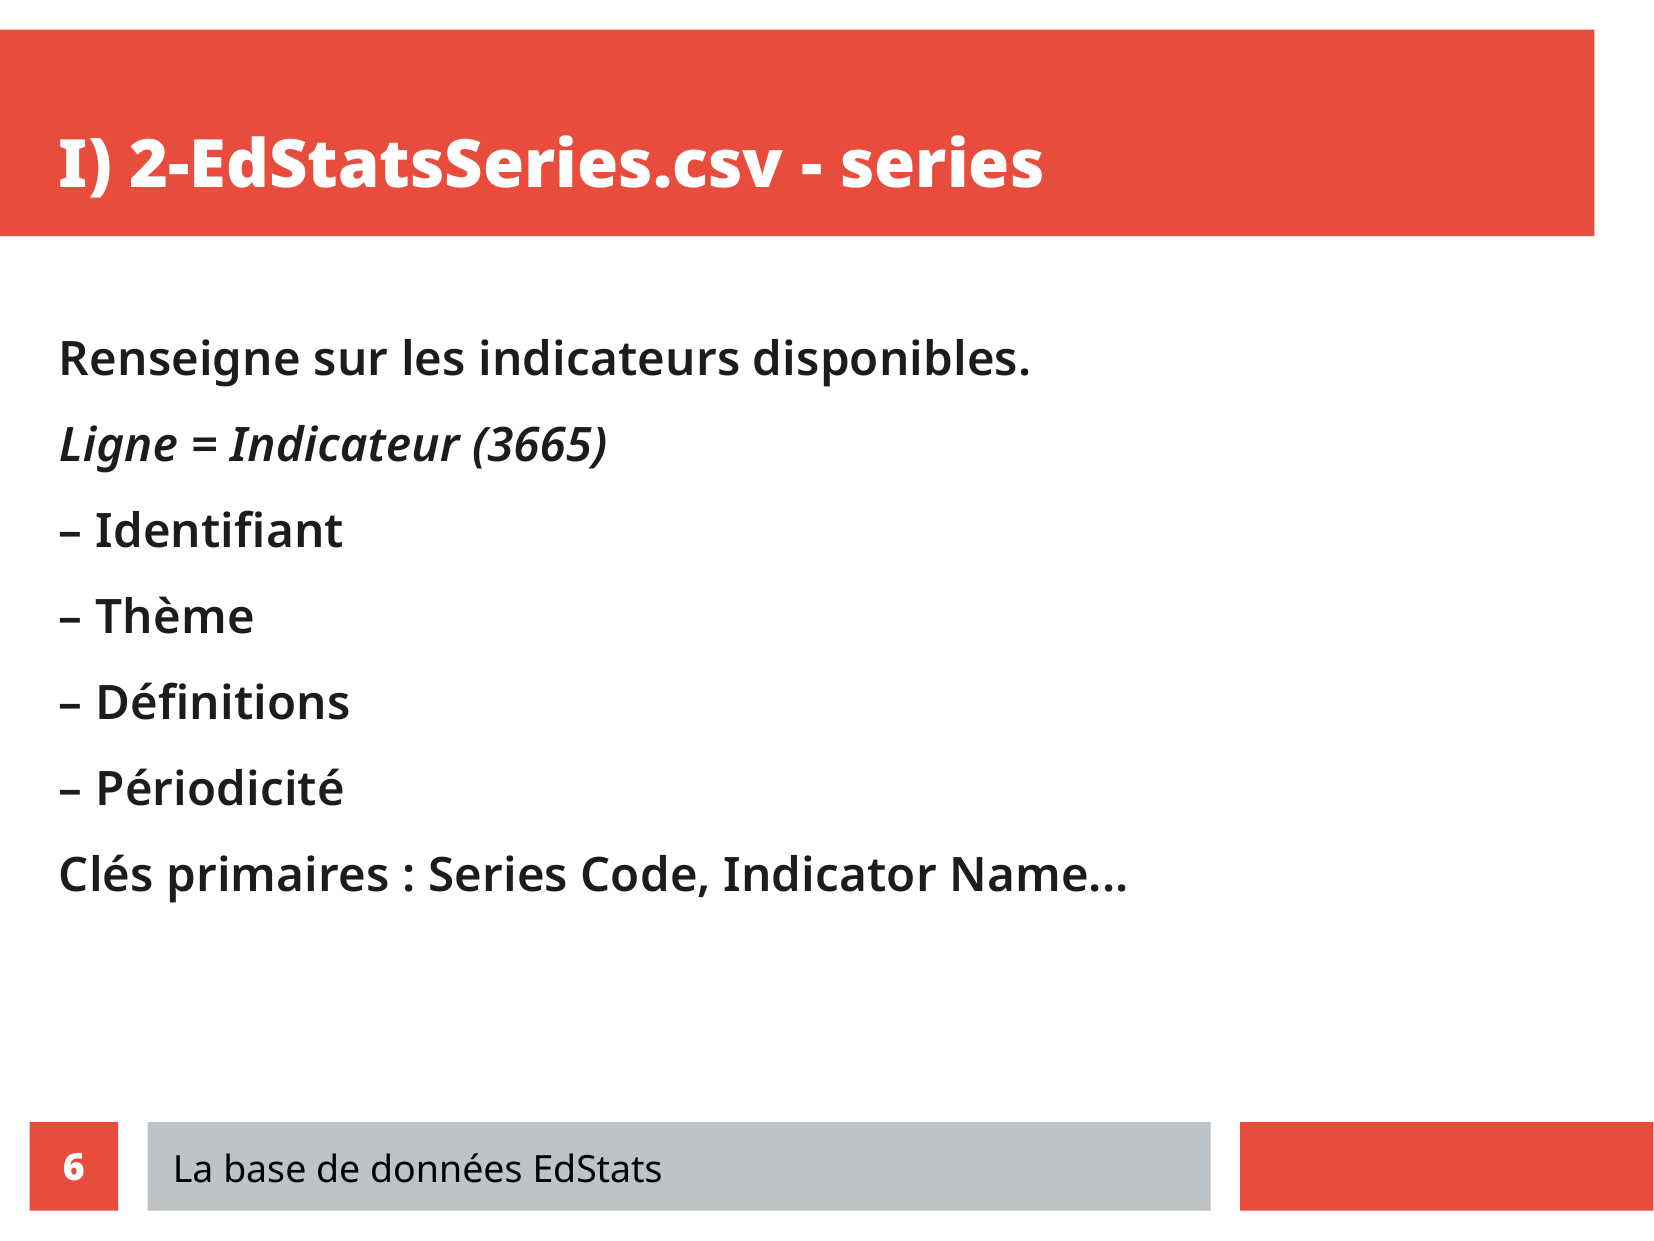

# I) 2-EdStatsSeries.csv - series
Renseigne sur les indicateurs disponibles.
Ligne = Indicateur (3665)
– Identifiant
– Thème
– Définitions
– Périodicité
Clés primaires : Series Code, Indicator Name...
6
La base de données EdStats